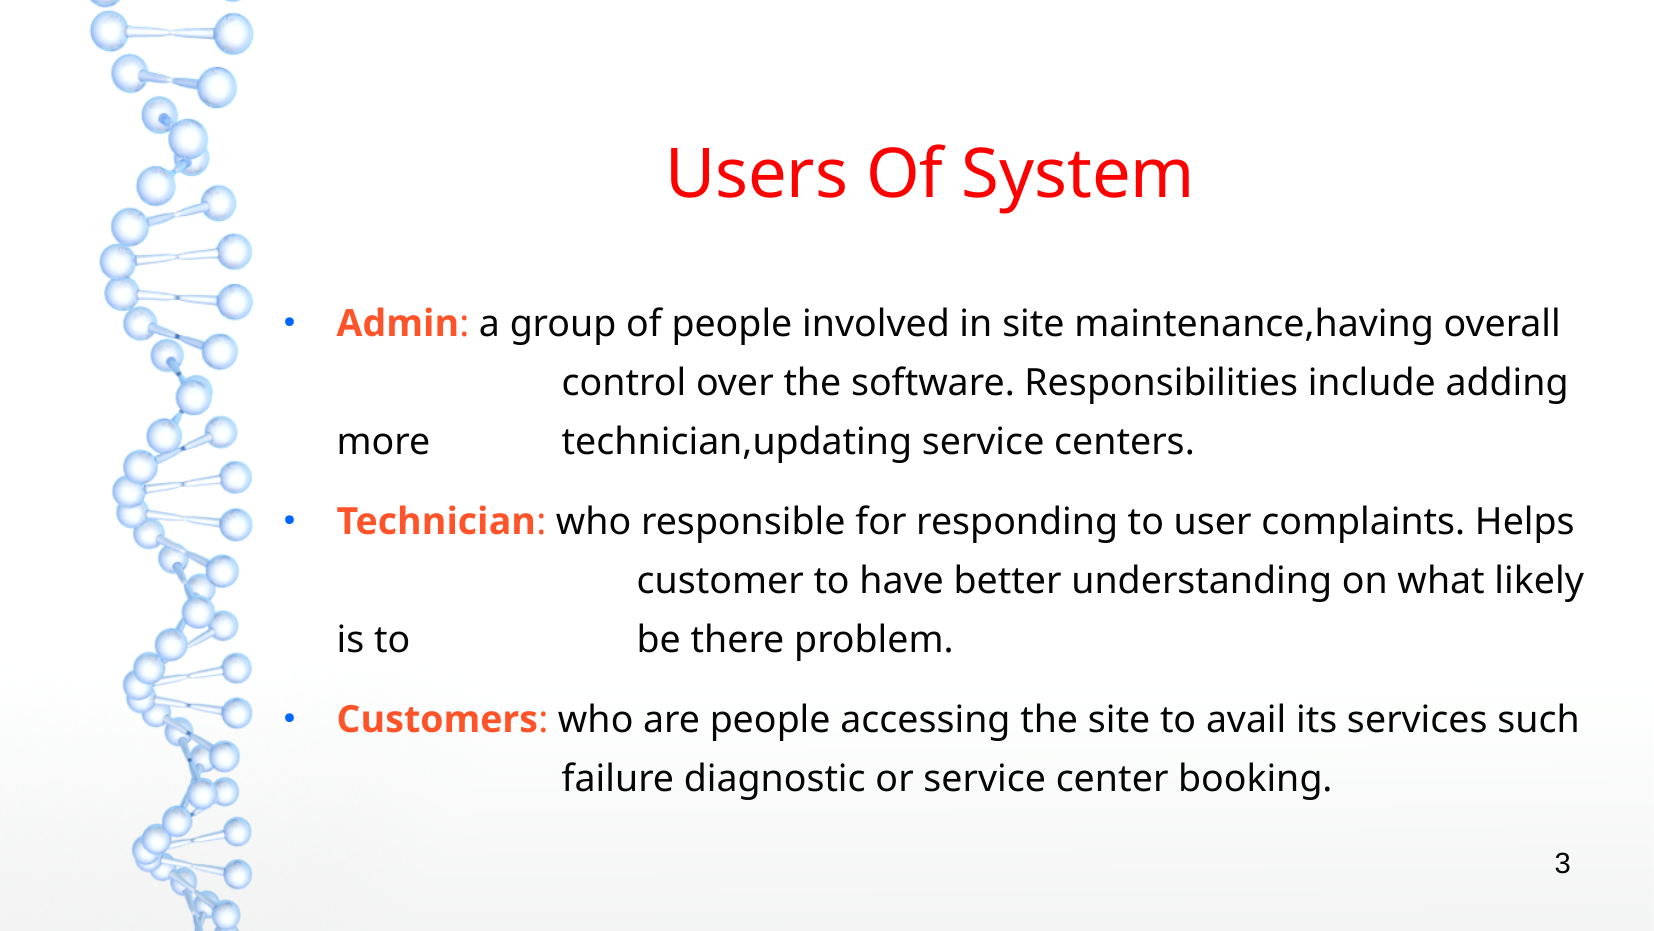

# Users Of System
Admin: a group of people involved in site maintenance,having overall 			control over the software. Responsibilities include adding more 		technician,updating service centers.
Technician: who responsible for responding to user complaints. Helps 				customer to have better understanding on what likely is to 			be there problem.
Customers: who are people accessing the site to avail its services such 			failure diagnostic or service center booking.
3